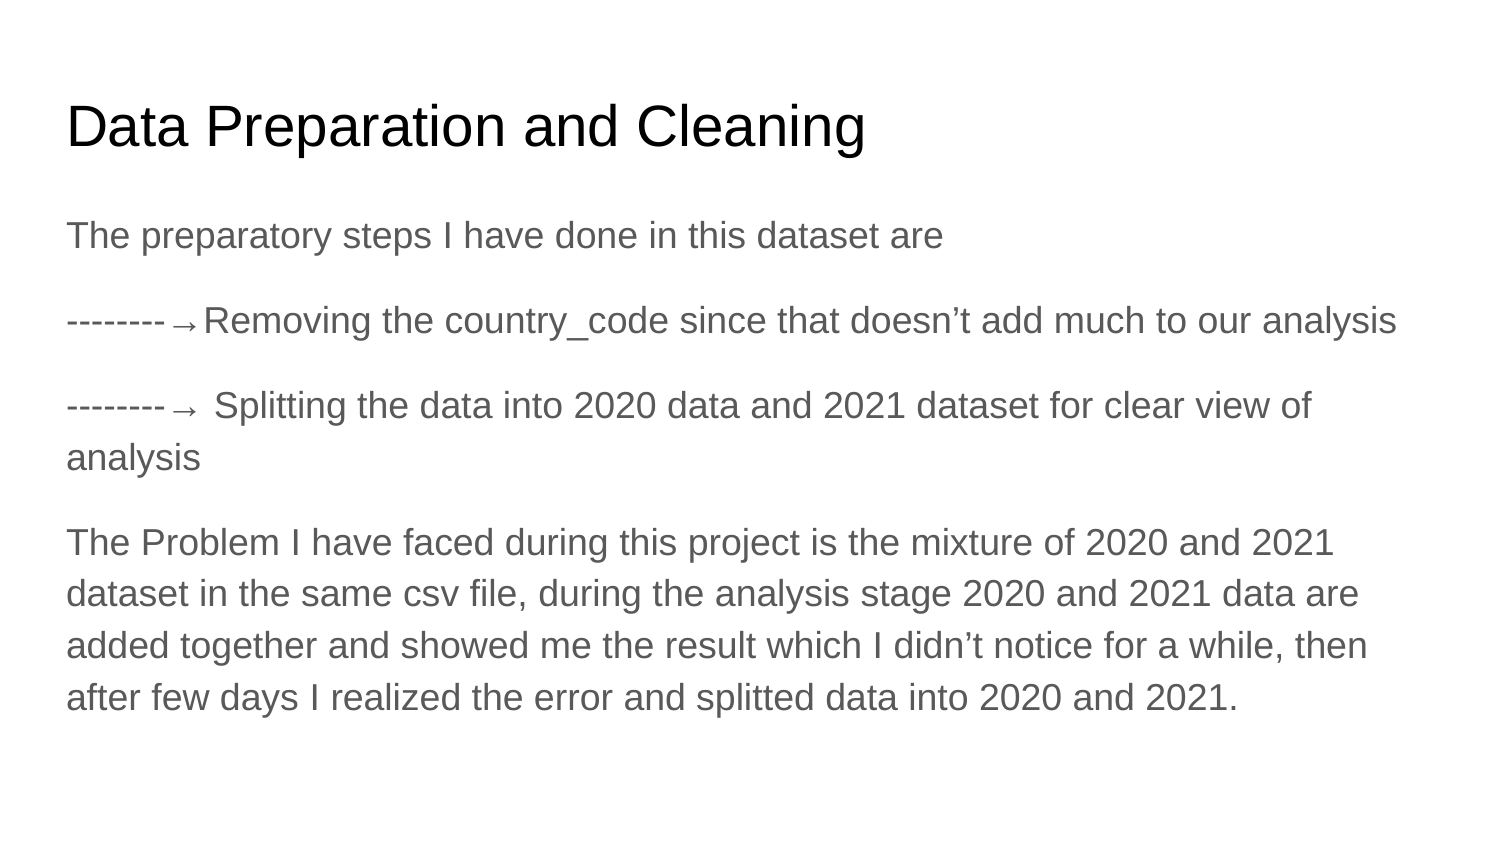

# Data Preparation and Cleaning
The preparatory steps I have done in this dataset are
--------→Removing the country_code since that doesn’t add much to our analysis
--------→ Splitting the data into 2020 data and 2021 dataset for clear view of analysis
The Problem I have faced during this project is the mixture of 2020 and 2021 dataset in the same csv file, during the analysis stage 2020 and 2021 data are added together and showed me the result which I didn’t notice for a while, then after few days I realized the error and splitted data into 2020 and 2021.